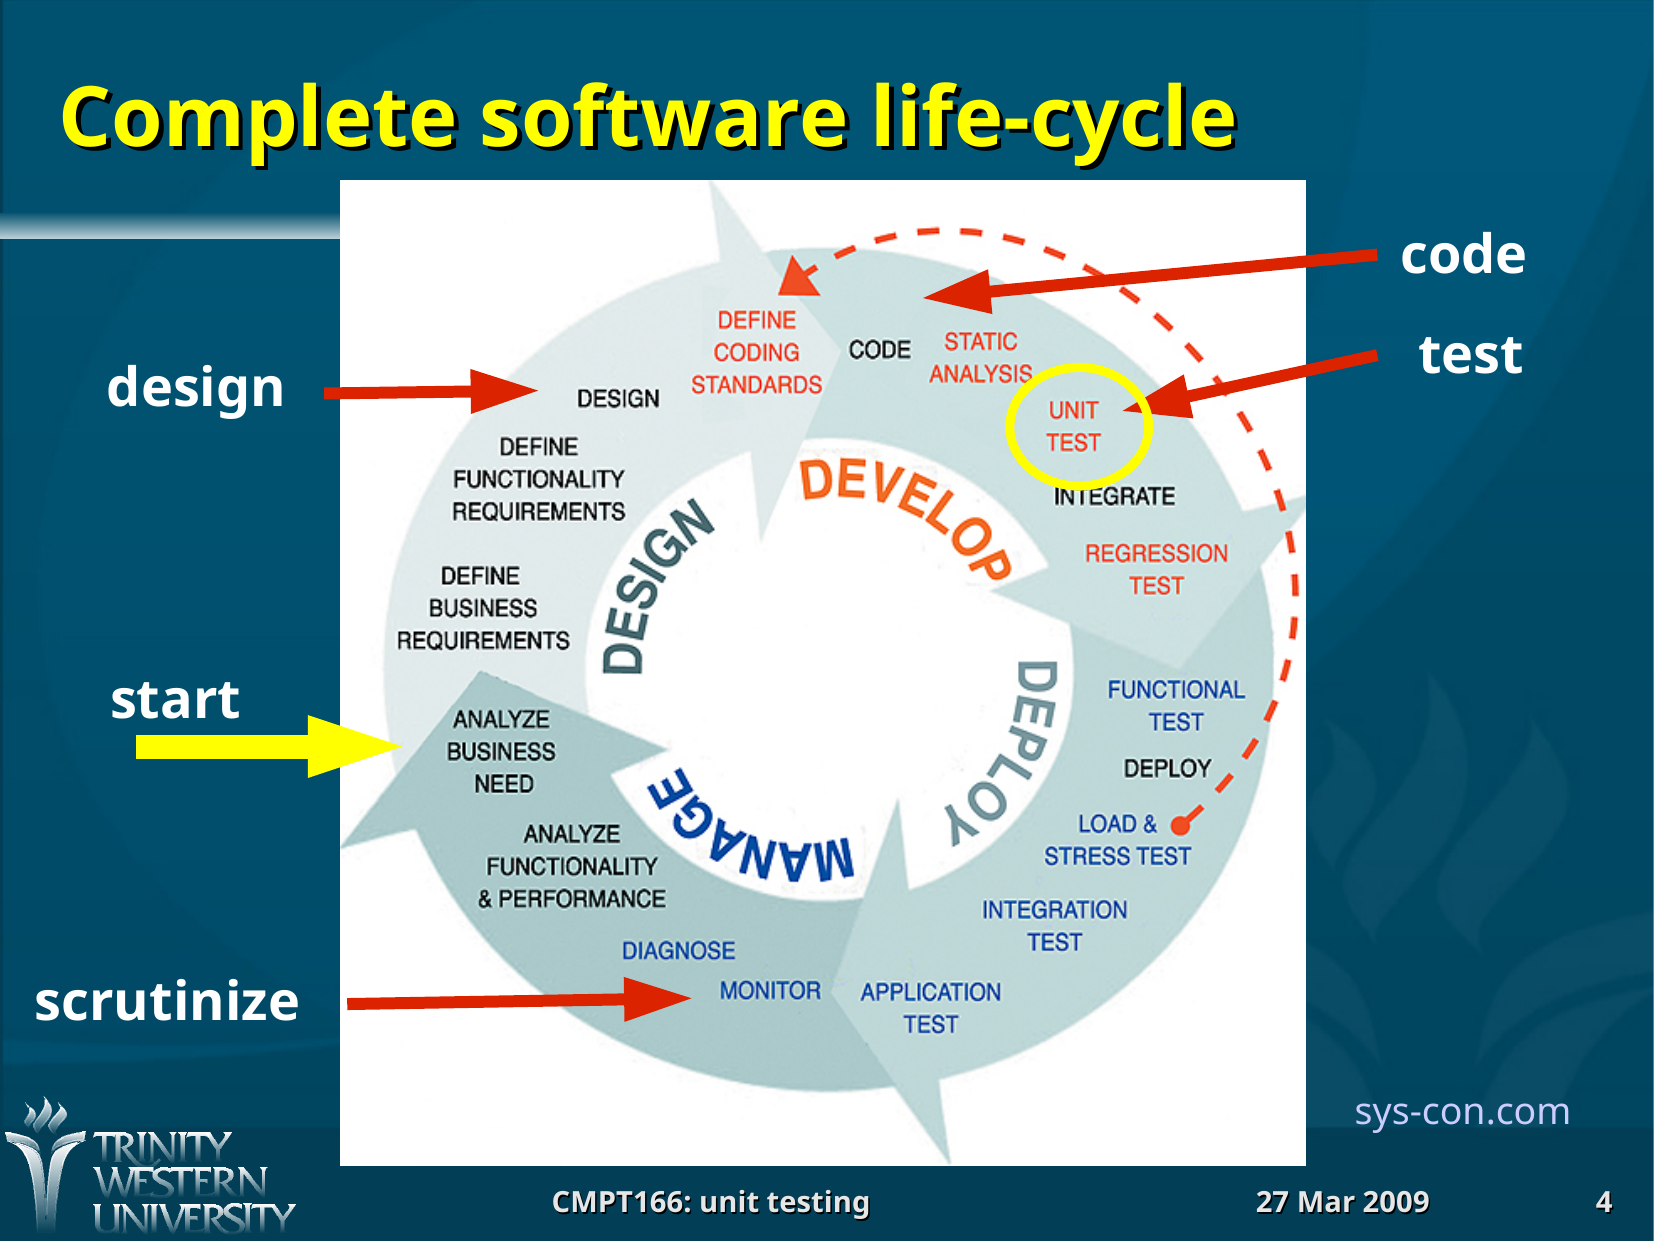

# Complete software life-cycle
code
test
design
start
scrutinize
sys-con.com
CMPT166: unit testing
27 Mar 2009
4